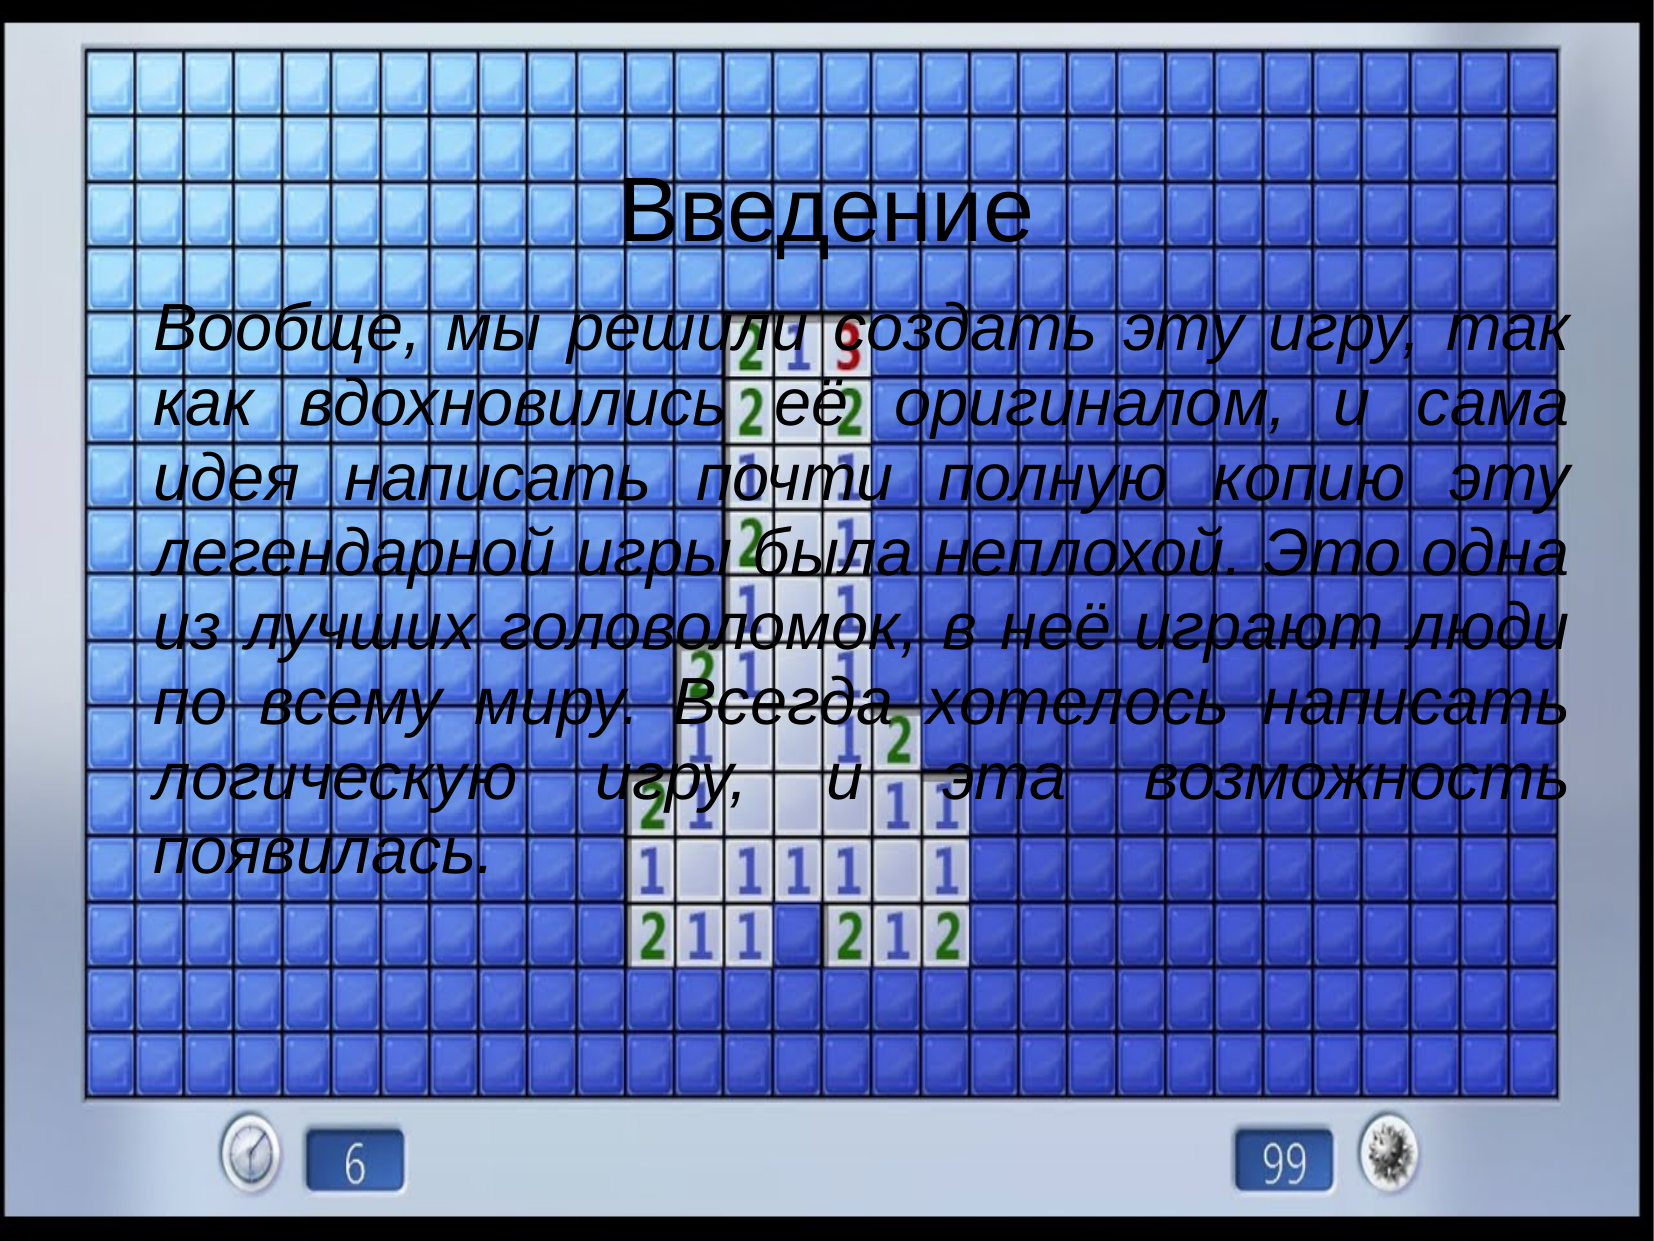

# Введение
Вообще, мы решили создать эту игру, так как вдохновились её оригиналом, и сама идея написать почти полную копию эту легендарной игры была неплохой. Это одна из лучших головоломок, в неё играют люди по всему миру. Всегда хотелось написать логическую игру, и эта возможность появилась.